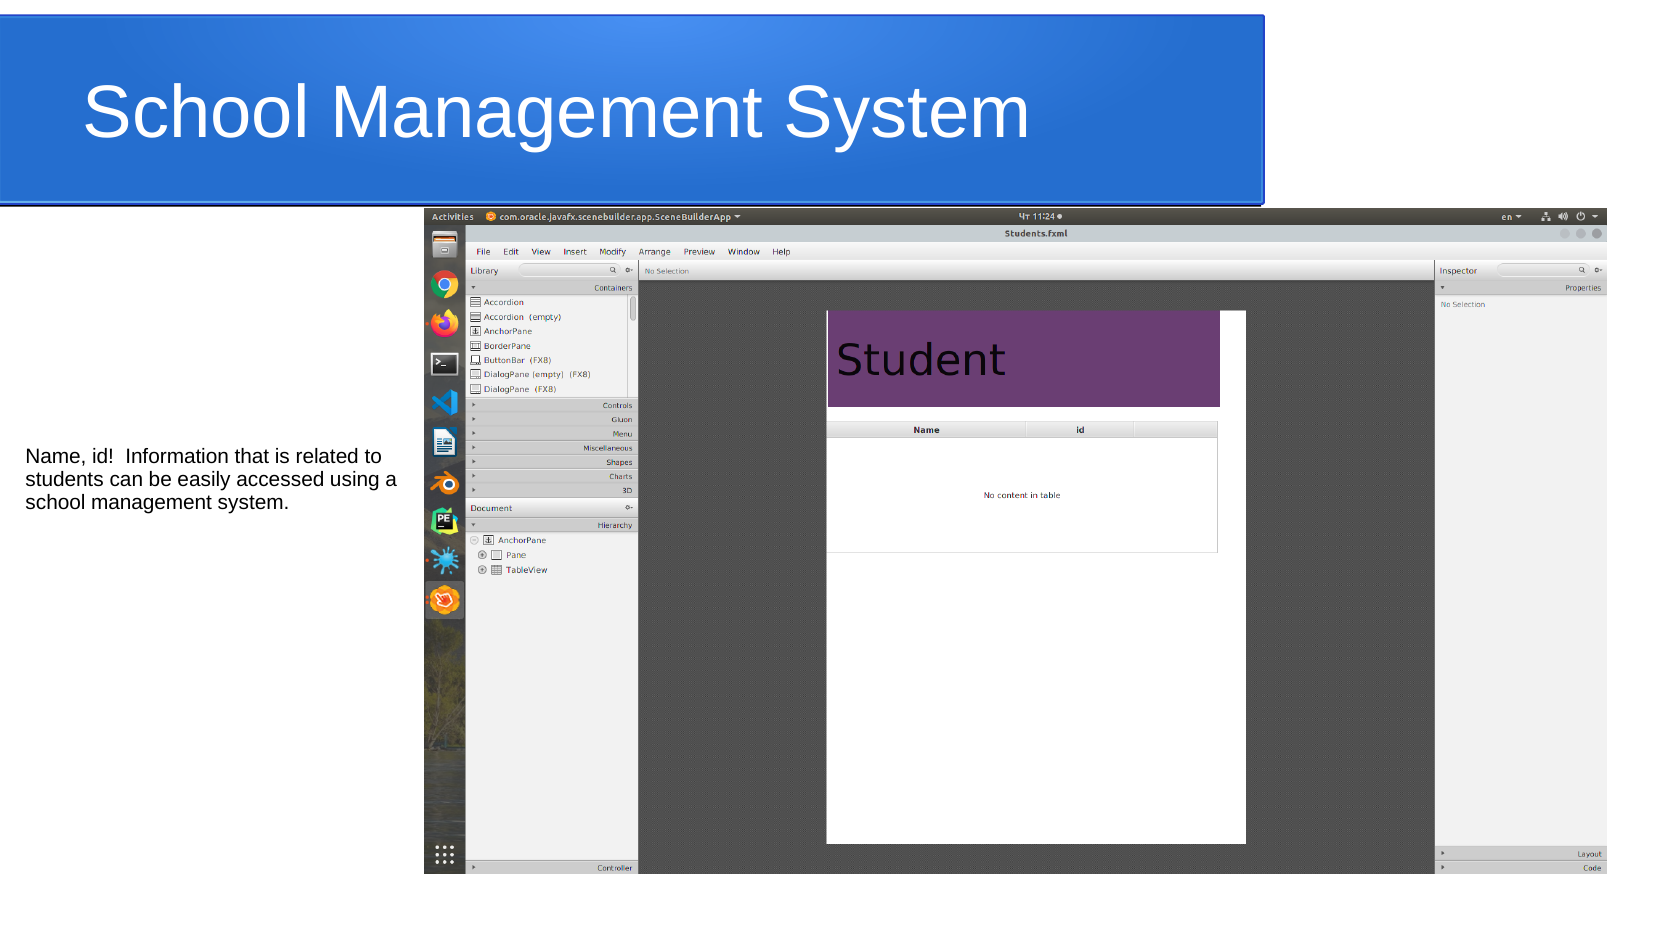

# School Management System
Name, id! Information that is related to students can be easily accessed using a school management system.